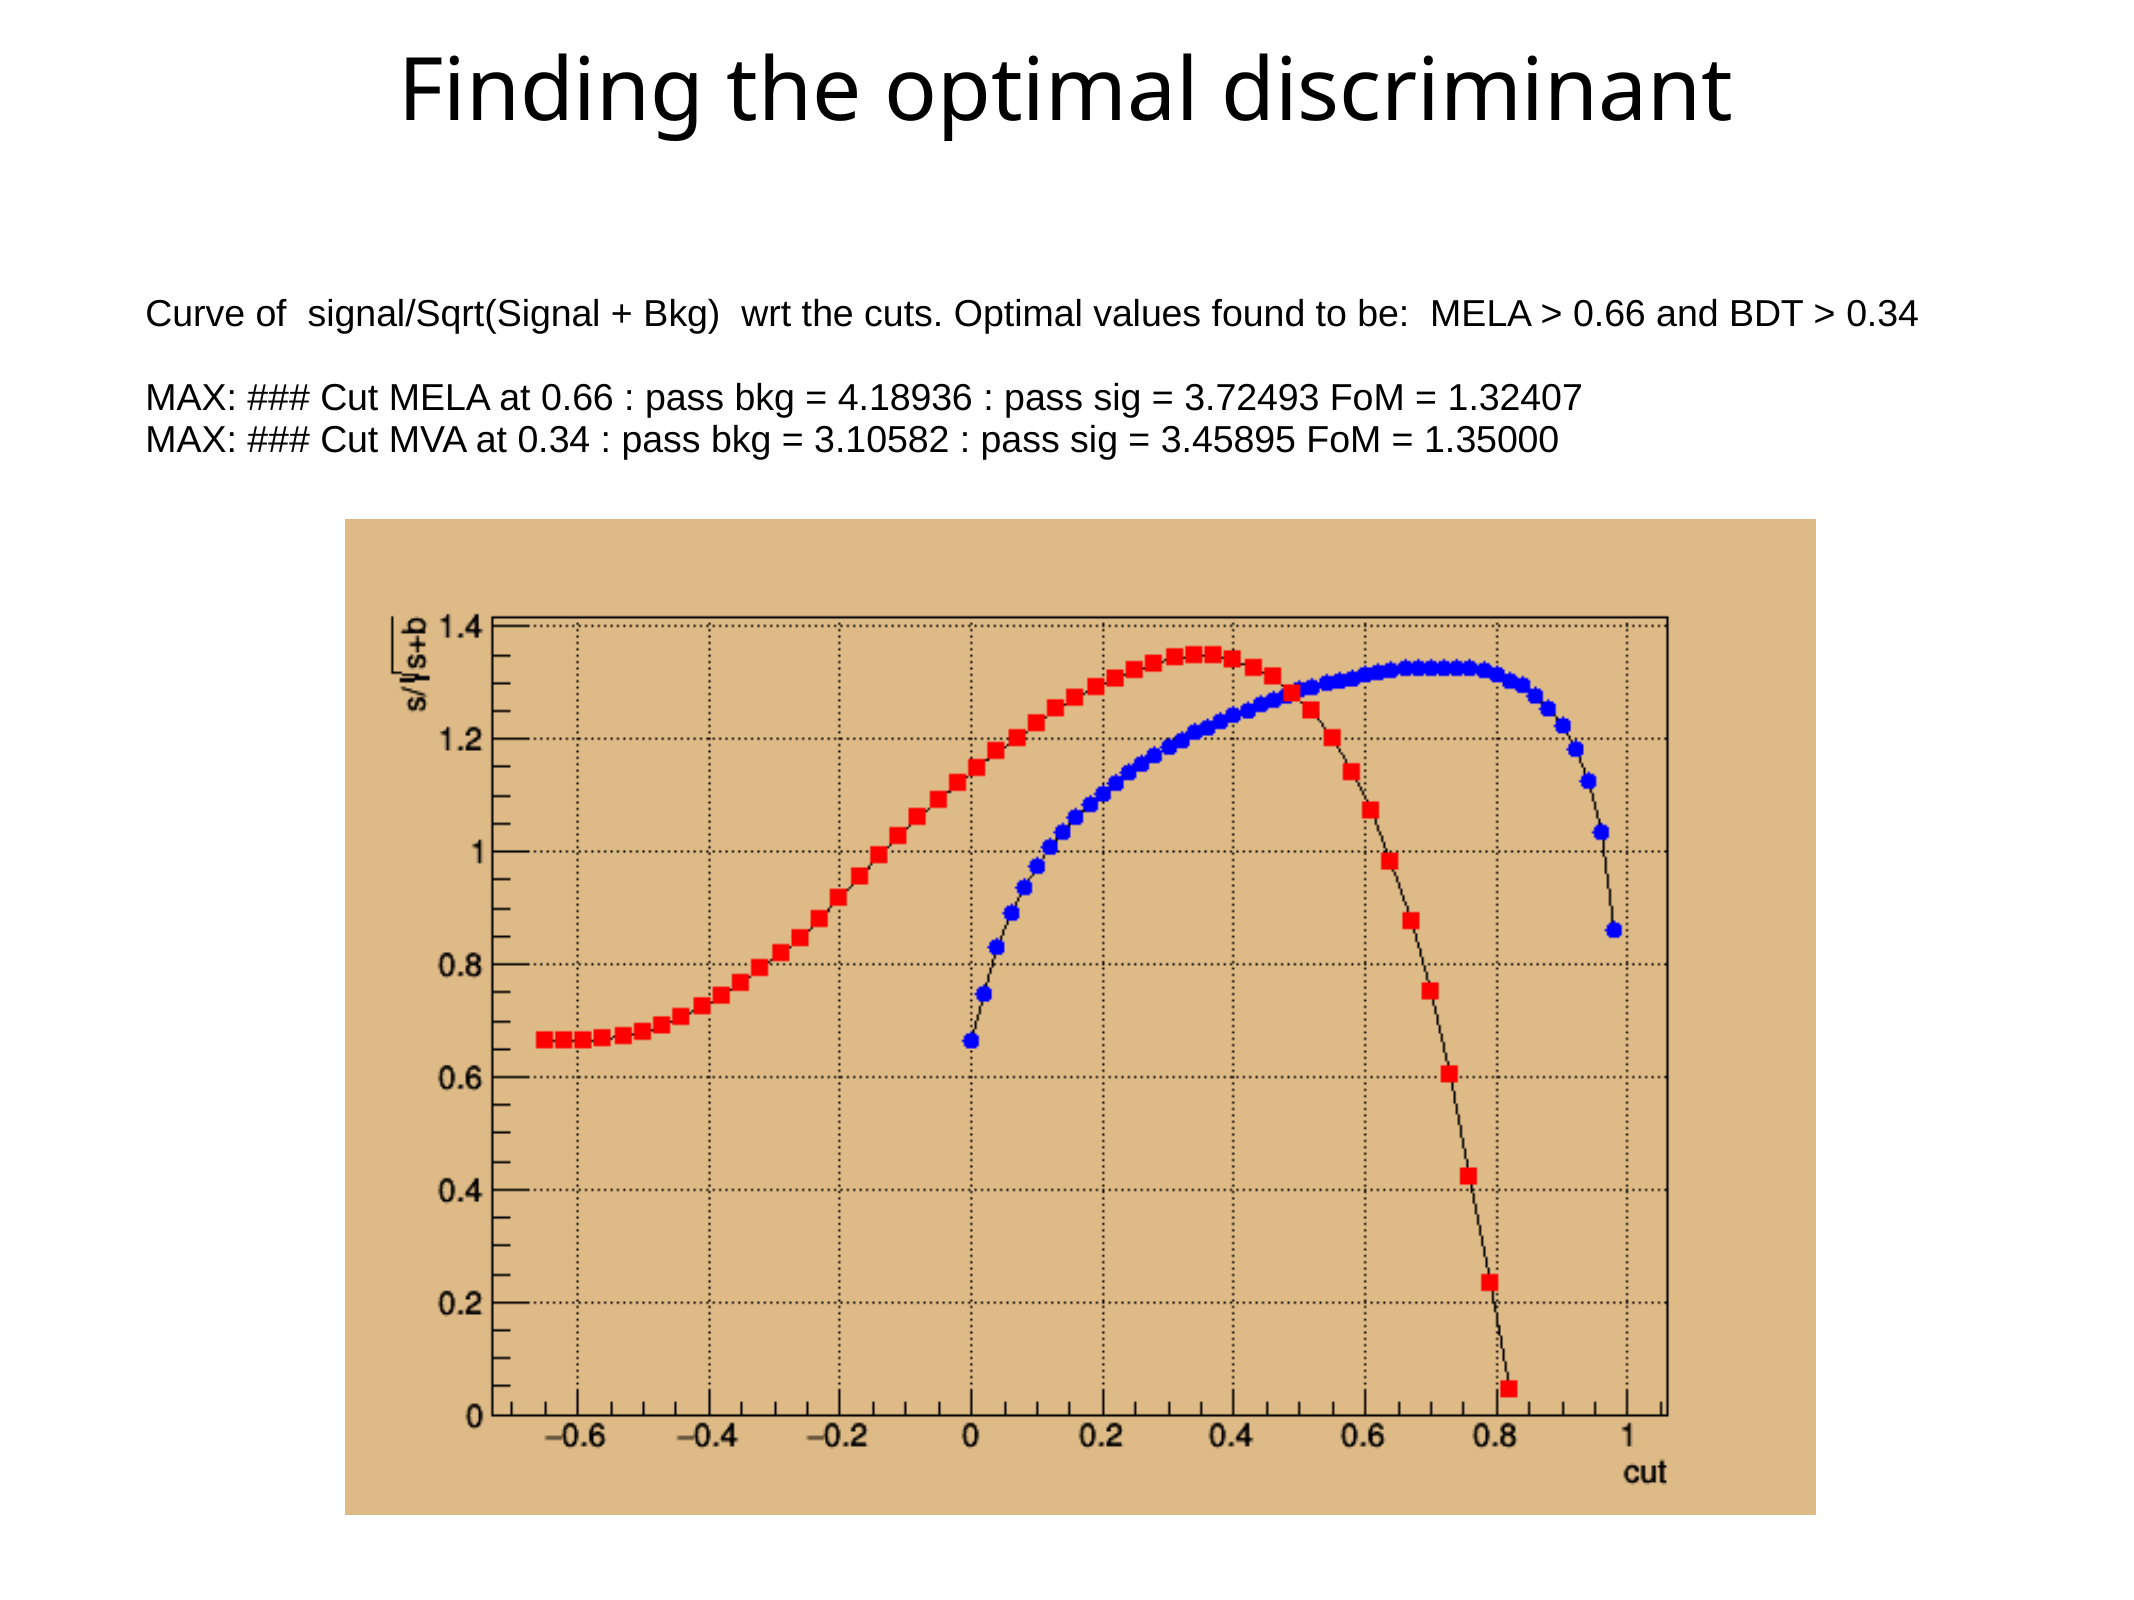

# Finding the optimal discriminant
Curve of signal/Sqrt(Signal + Bkg) wrt the cuts. Optimal values found to be: MELA > 0.66 and BDT > 0.34
MAX: ### Cut MELA at 0.66 : pass bkg = 4.18936 : pass sig = 3.72493 FoM = 1.32407
MAX: ### Cut MVA at 0.34 : pass bkg = 3.10582 : pass sig = 3.45895 FoM = 1.35000